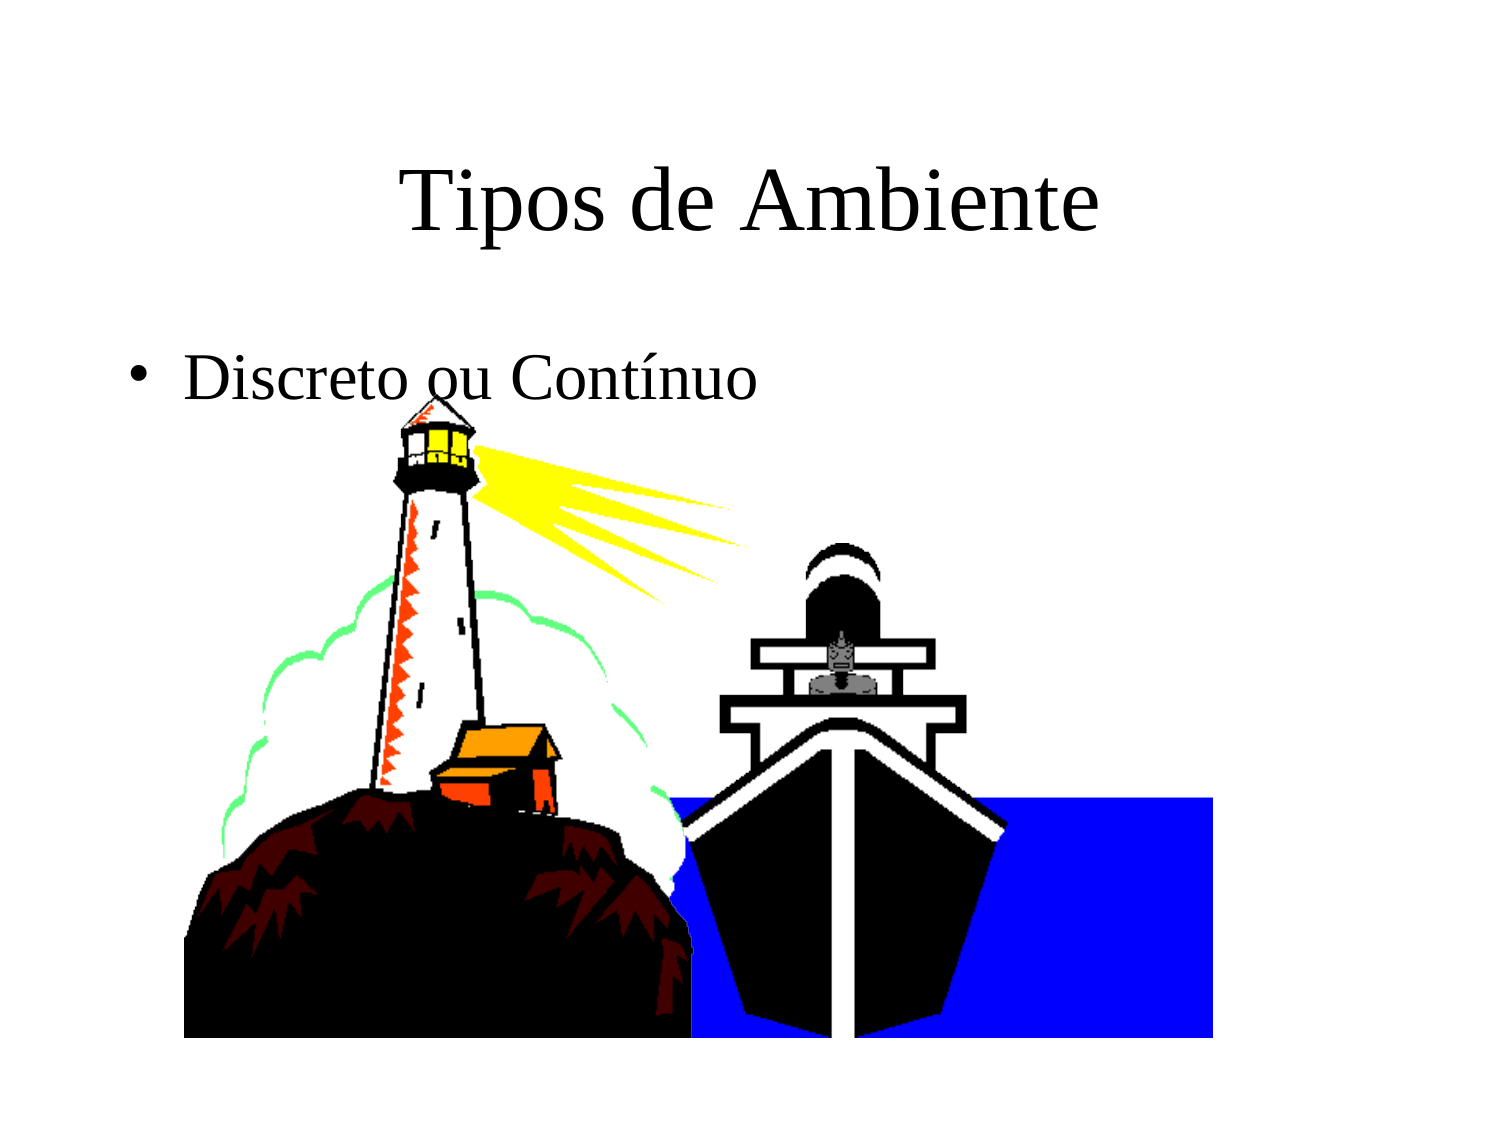

# Tipos de Ambiente
Discreto ou Contínuo